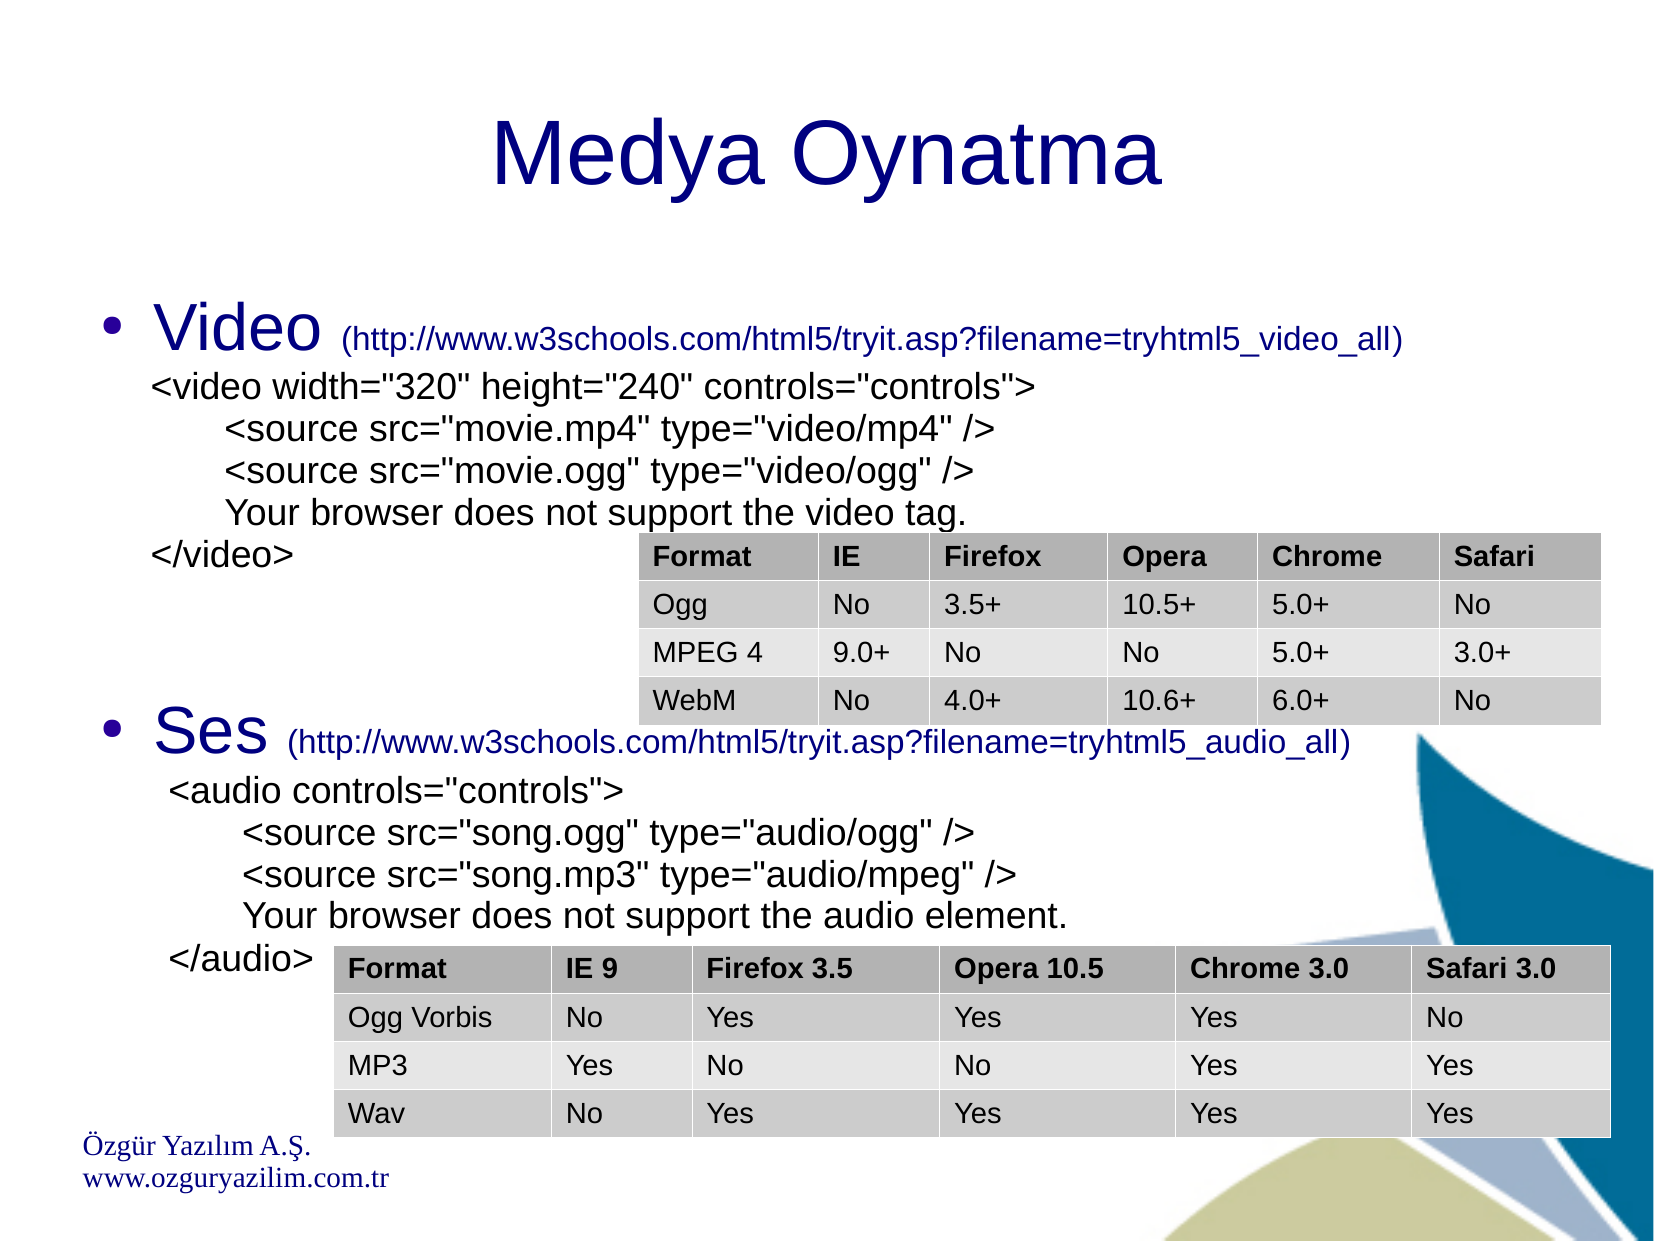

# Medya Oynatma
Video (http://www.w3schools.com/html5/tryit.asp?filename=tryhtml5_video_all)
Ses (http://www.w3schools.com/html5/tryit.asp?filename=tryhtml5_audio_all)
<video width="320" height="240" controls="controls">
	<source src="movie.mp4" type="video/mp4" />
	<source src="movie.ogg" type="video/ogg" />
	Your browser does not support the video tag.
</video>
| Format | IE | Firefox | Opera | Chrome | Safari |
| --- | --- | --- | --- | --- | --- |
| Ogg | No | 3.5+ | 10.5+ | 5.0+ | No |
| MPEG 4 | 9.0+ | No | No | 5.0+ | 3.0+ |
| WebM | No | 4.0+ | 10.6+ | 6.0+ | No |
<audio controls="controls">
	<source src="song.ogg" type="audio/ogg" />
	<source src="song.mp3" type="audio/mpeg" />
	Your browser does not support the audio element.
</audio>
| Format | IE 9 | Firefox 3.5 | Opera 10.5 | Chrome 3.0 | Safari 3.0 |
| --- | --- | --- | --- | --- | --- |
| Ogg Vorbis | No | Yes | Yes | Yes | No |
| MP3 | Yes | No | No | Yes | Yes |
| Wav | No | Yes | Yes | Yes | Yes |